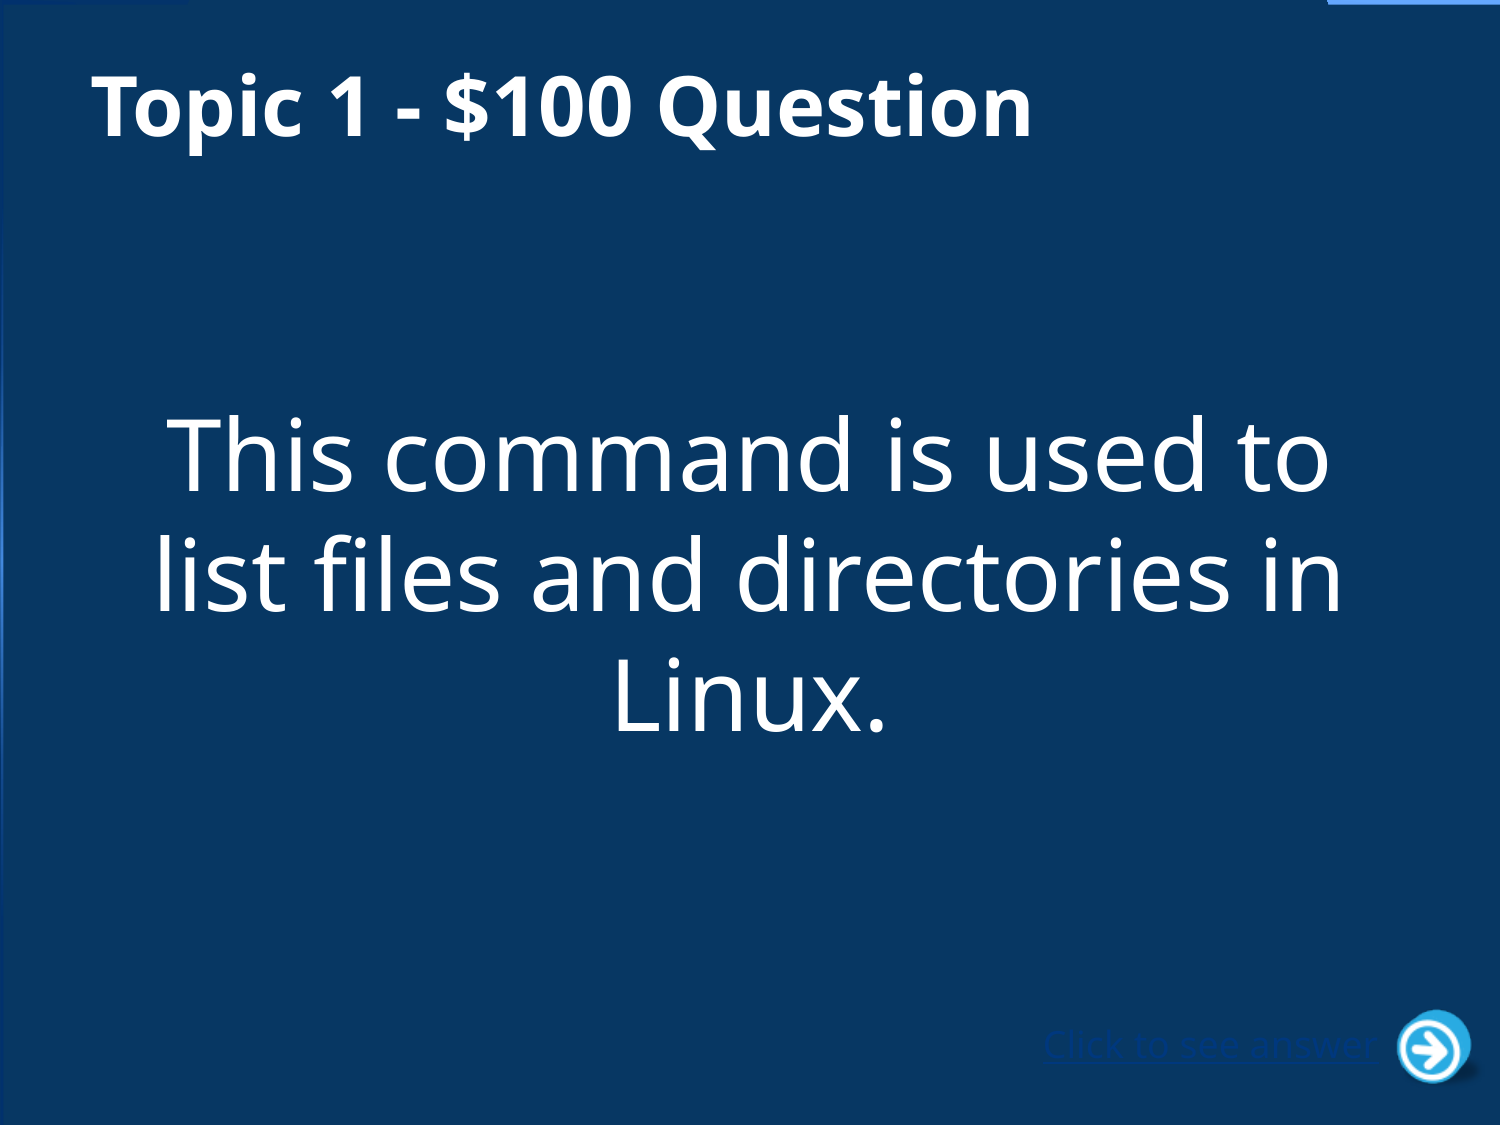

Topic 1 - $100 Question
# This command is used to list files and directories in Linux.
Click to see answer